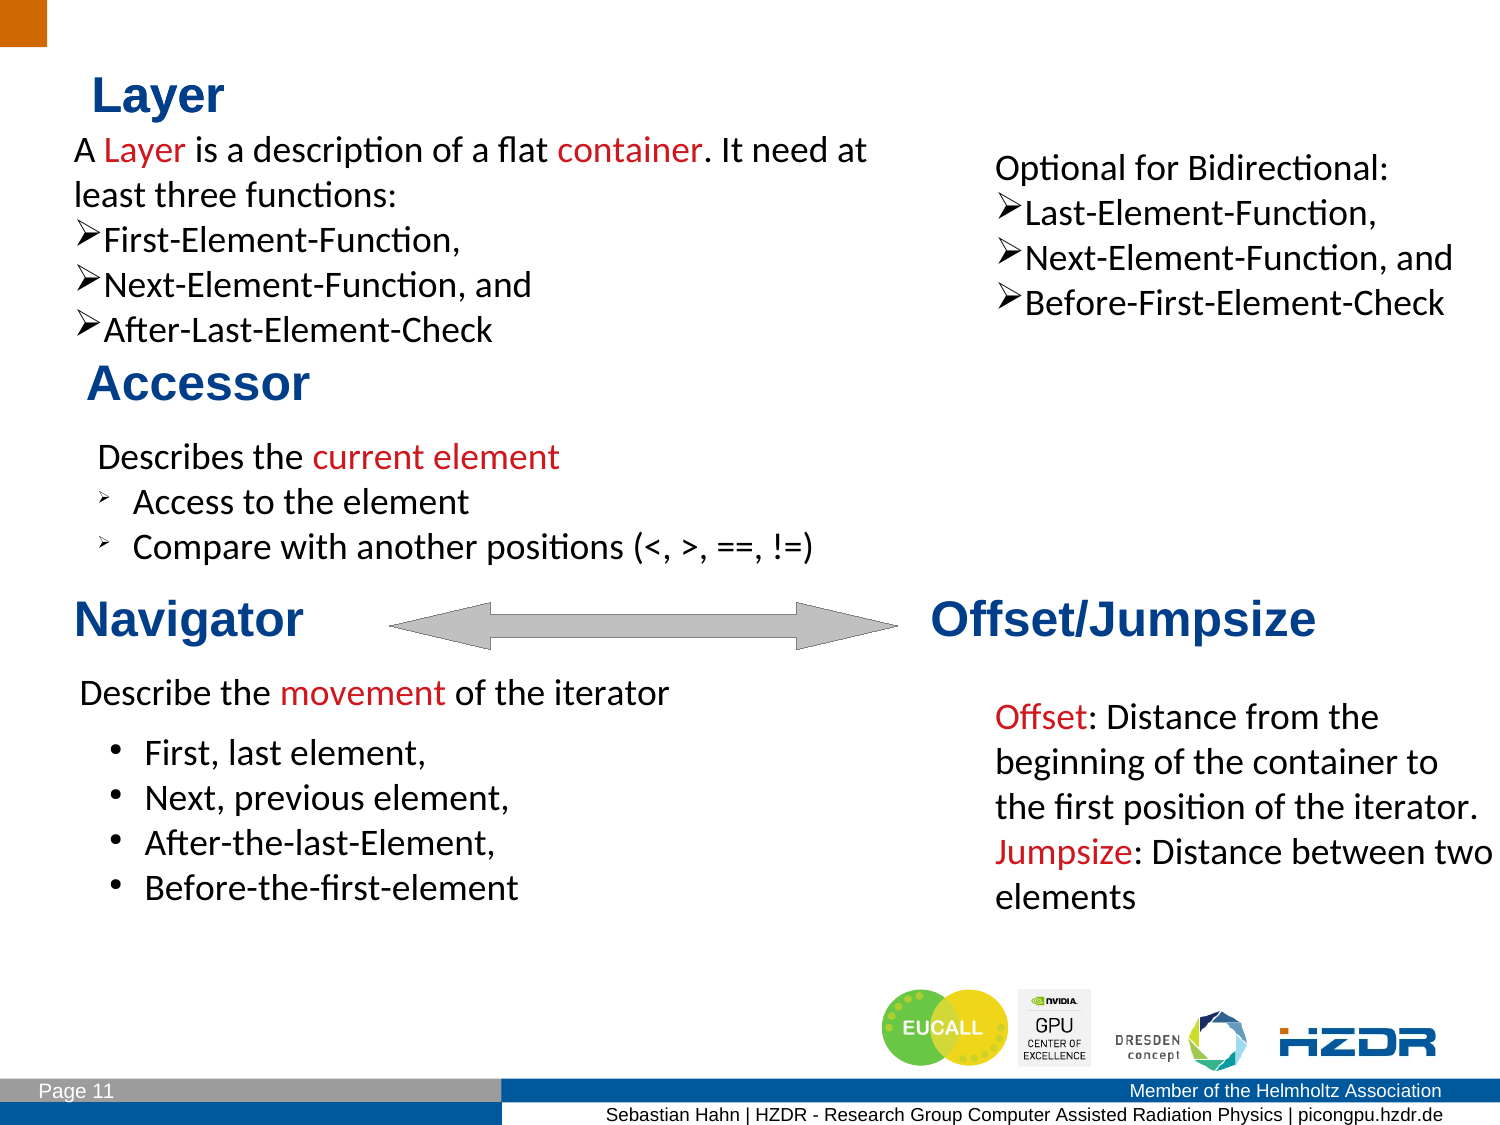

# Layer
Layer
A Layer is a description of a flat container. It need at
least three functions:
First-Element-Function,
Next-Element-Function, and
After-Last-Element-Check
Optional for Bidirectional:
Last-Element-Function,
Next-Element-Function, and
Before-First-Element-Check
Accessor
Describes the current element
Access to the element
Compare with another positions (<, >, ==, !=)
Navigator
Offset/Jumpsize
Describe the movement of the iterator
Offset: Distance from the
beginning of the container to
the first position of the iterator.
Jumpsize: Distance between two
elements
First, last element,
Next, previous element,
After-the-last-Element,
Before-the-first-element